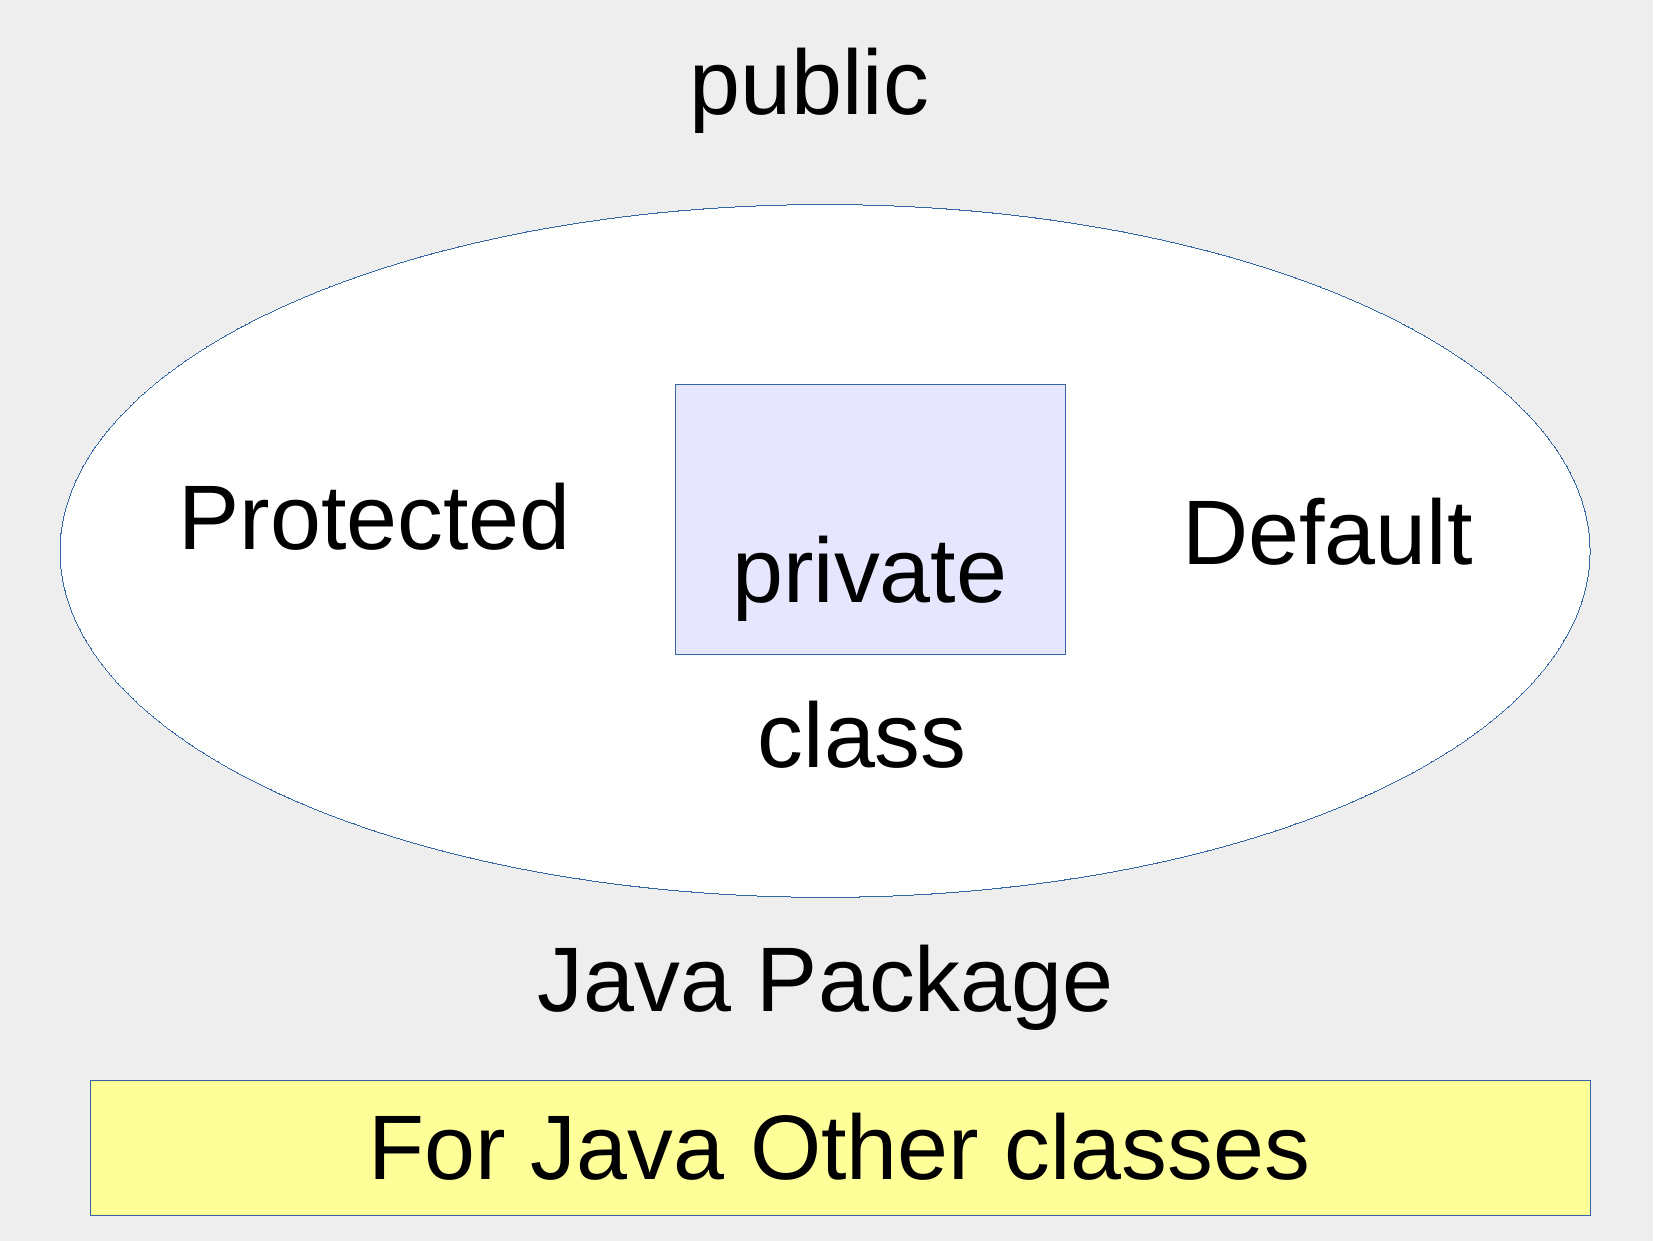

public
private
Protected
Default
class
Java Package
For Java Other classes